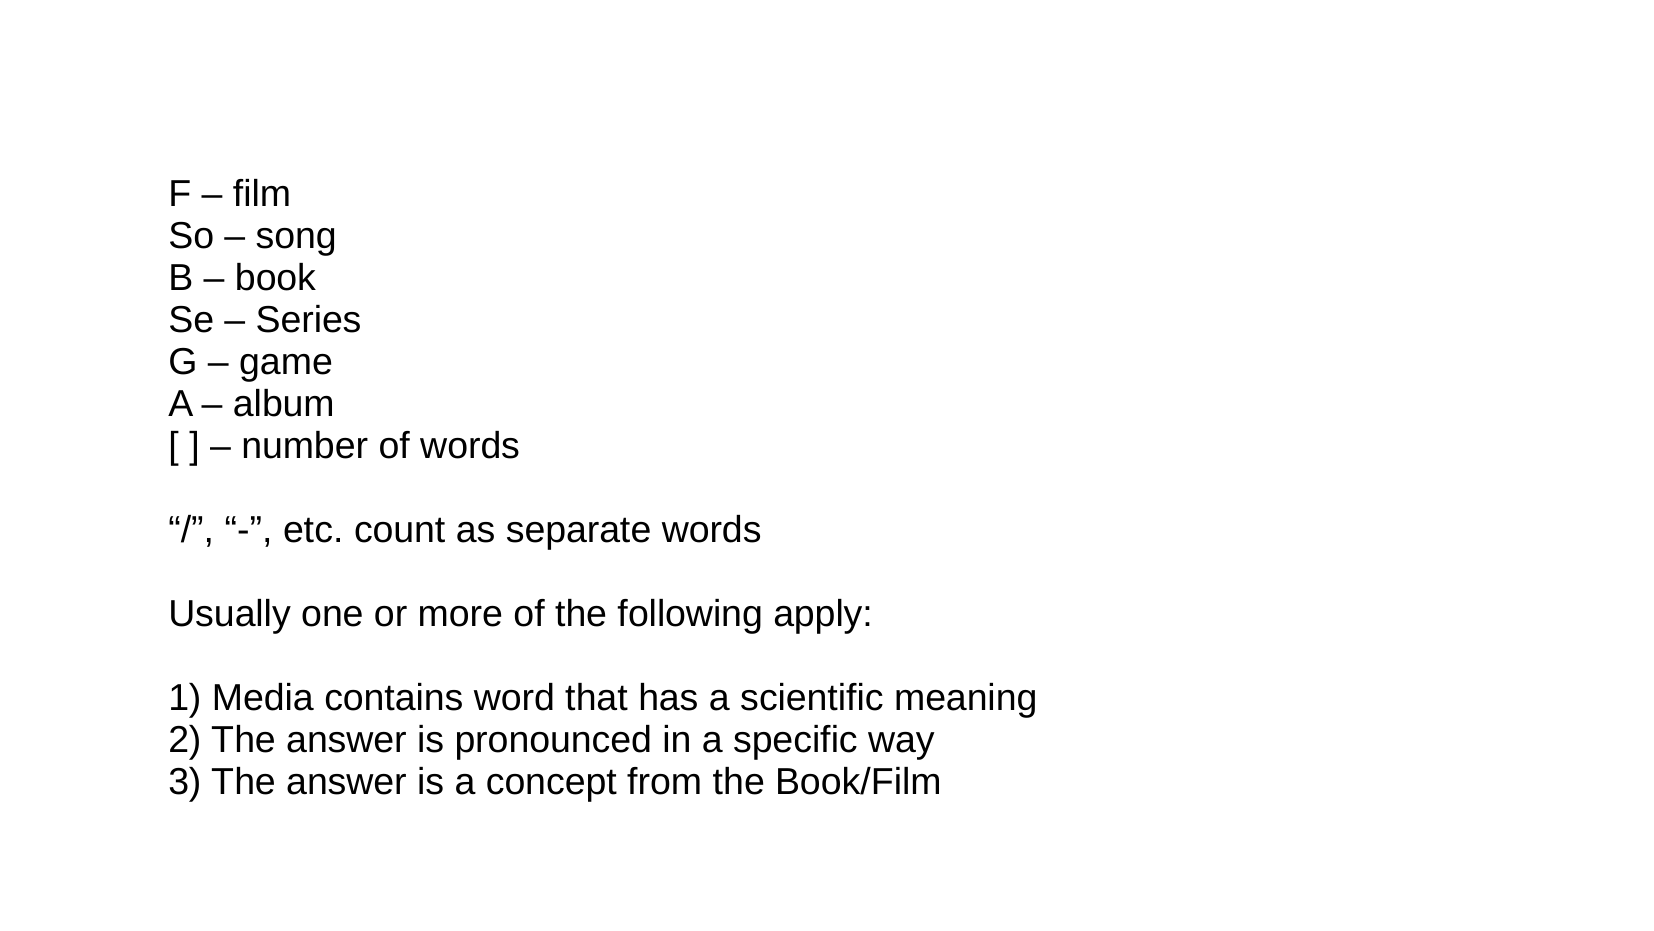

F – film
So – song
B – book
Se – Series
G – game
A – album
[ ] – number of words
“/”, “-”, etc. count as separate words
Usually one or more of the following apply:
1) Media contains word that has a scientific meaning
2) The answer is pronounced in a specific way
3) The answer is a concept from the Book/Film